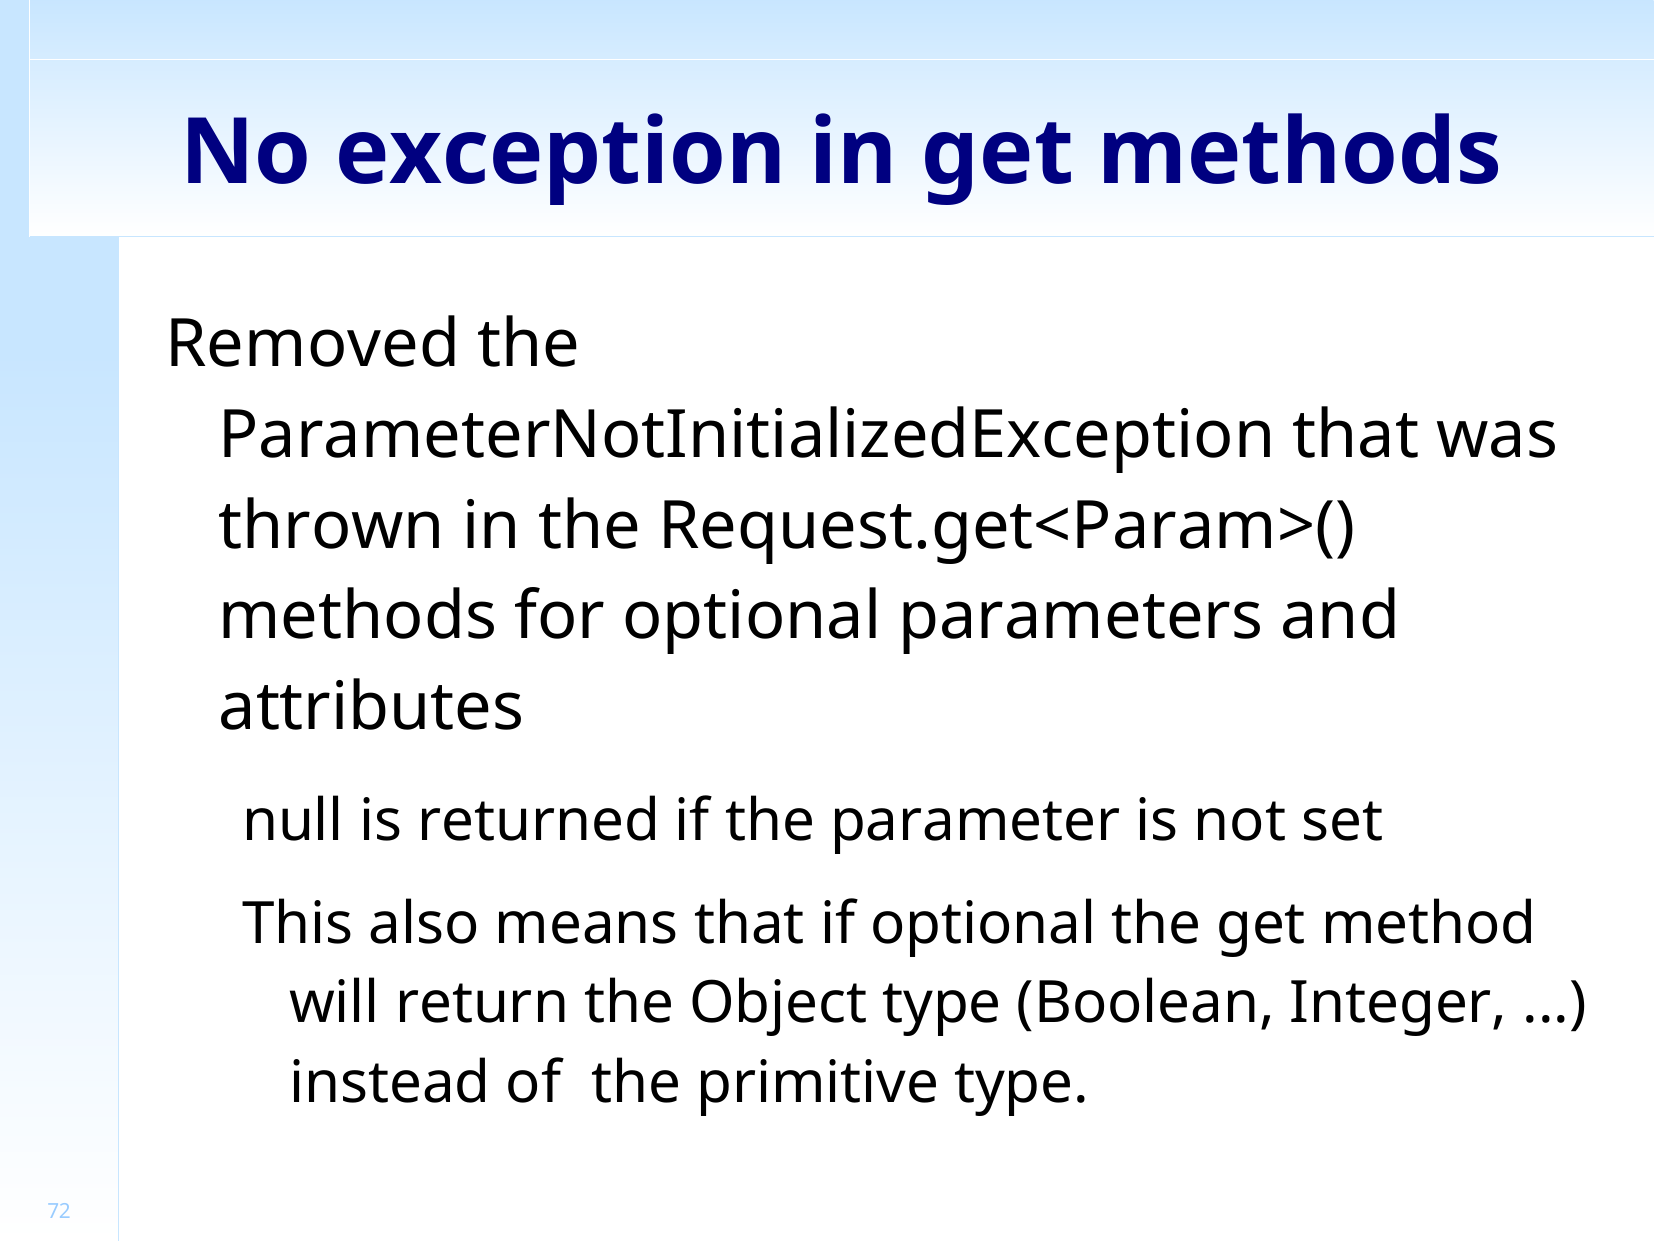

# No exception in get methods
Removed the ParameterNotInitializedException that was thrown in the Request.get<Param>() methods for optional parameters and attributes
null is returned if the parameter is not set
This also means that if optional the get method will return the Object type (Boolean, Integer, ...) instead of the primitive type.